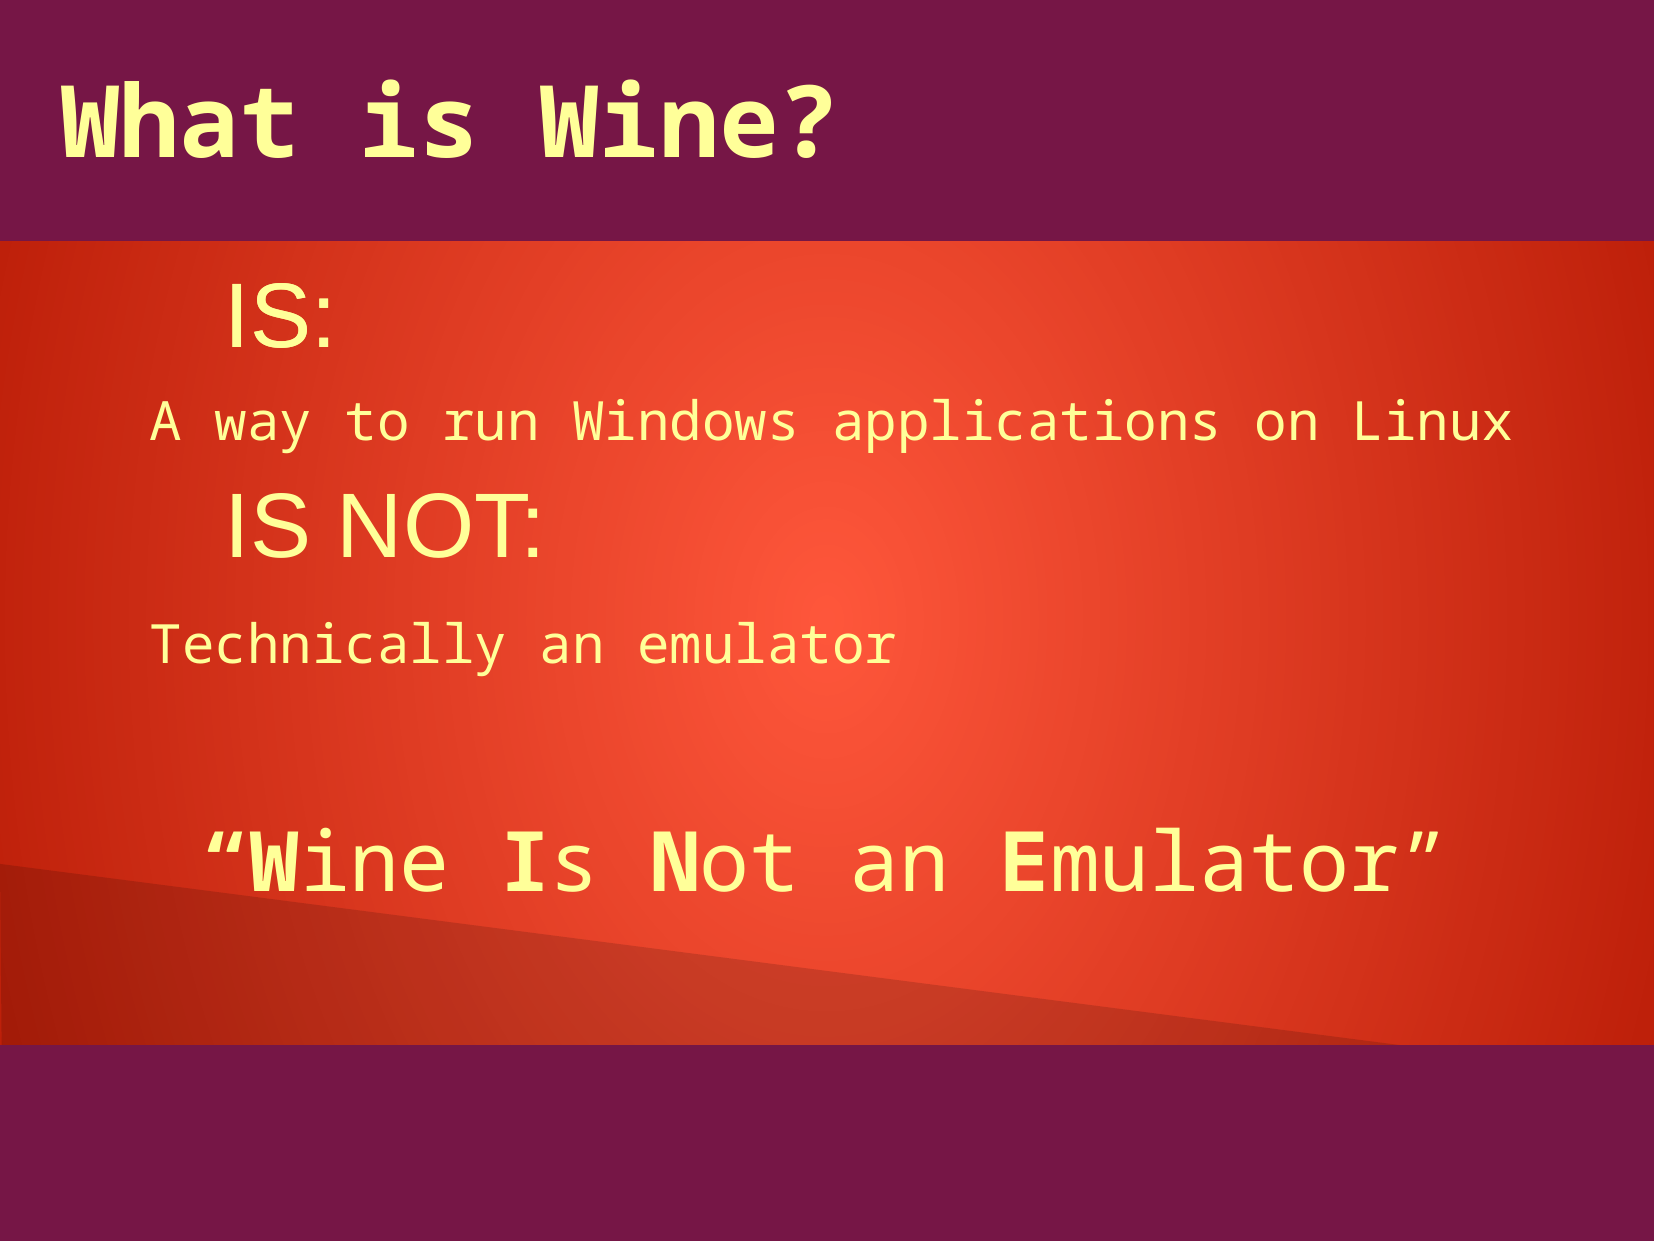

# What is Wine?
IS:
IS:
A way to run Windows applications on Linux
IS NOT:
Technically an emulator
“Wine Is Not an Emulator”